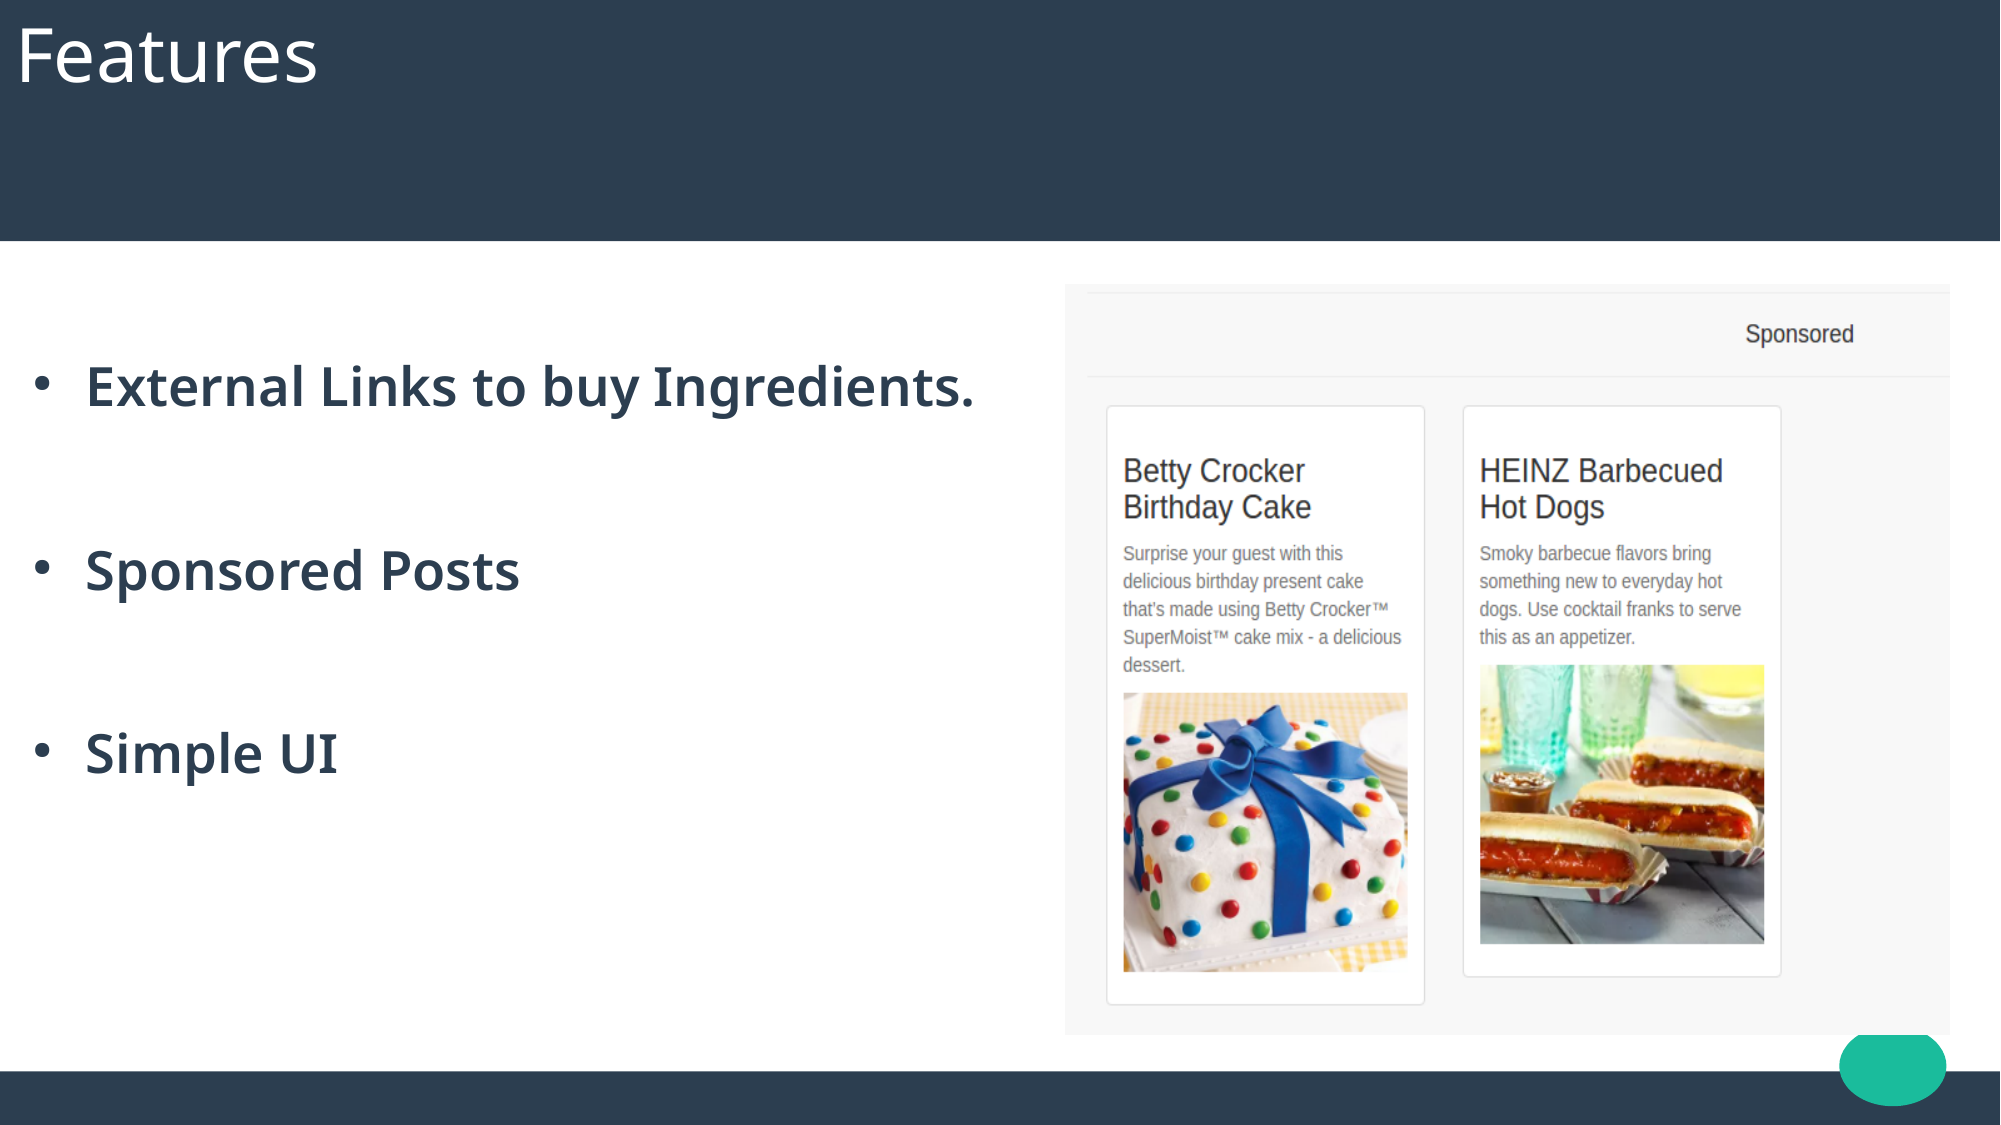

# Features
External Links to buy Ingredients.
Sponsored Posts
Simple UI